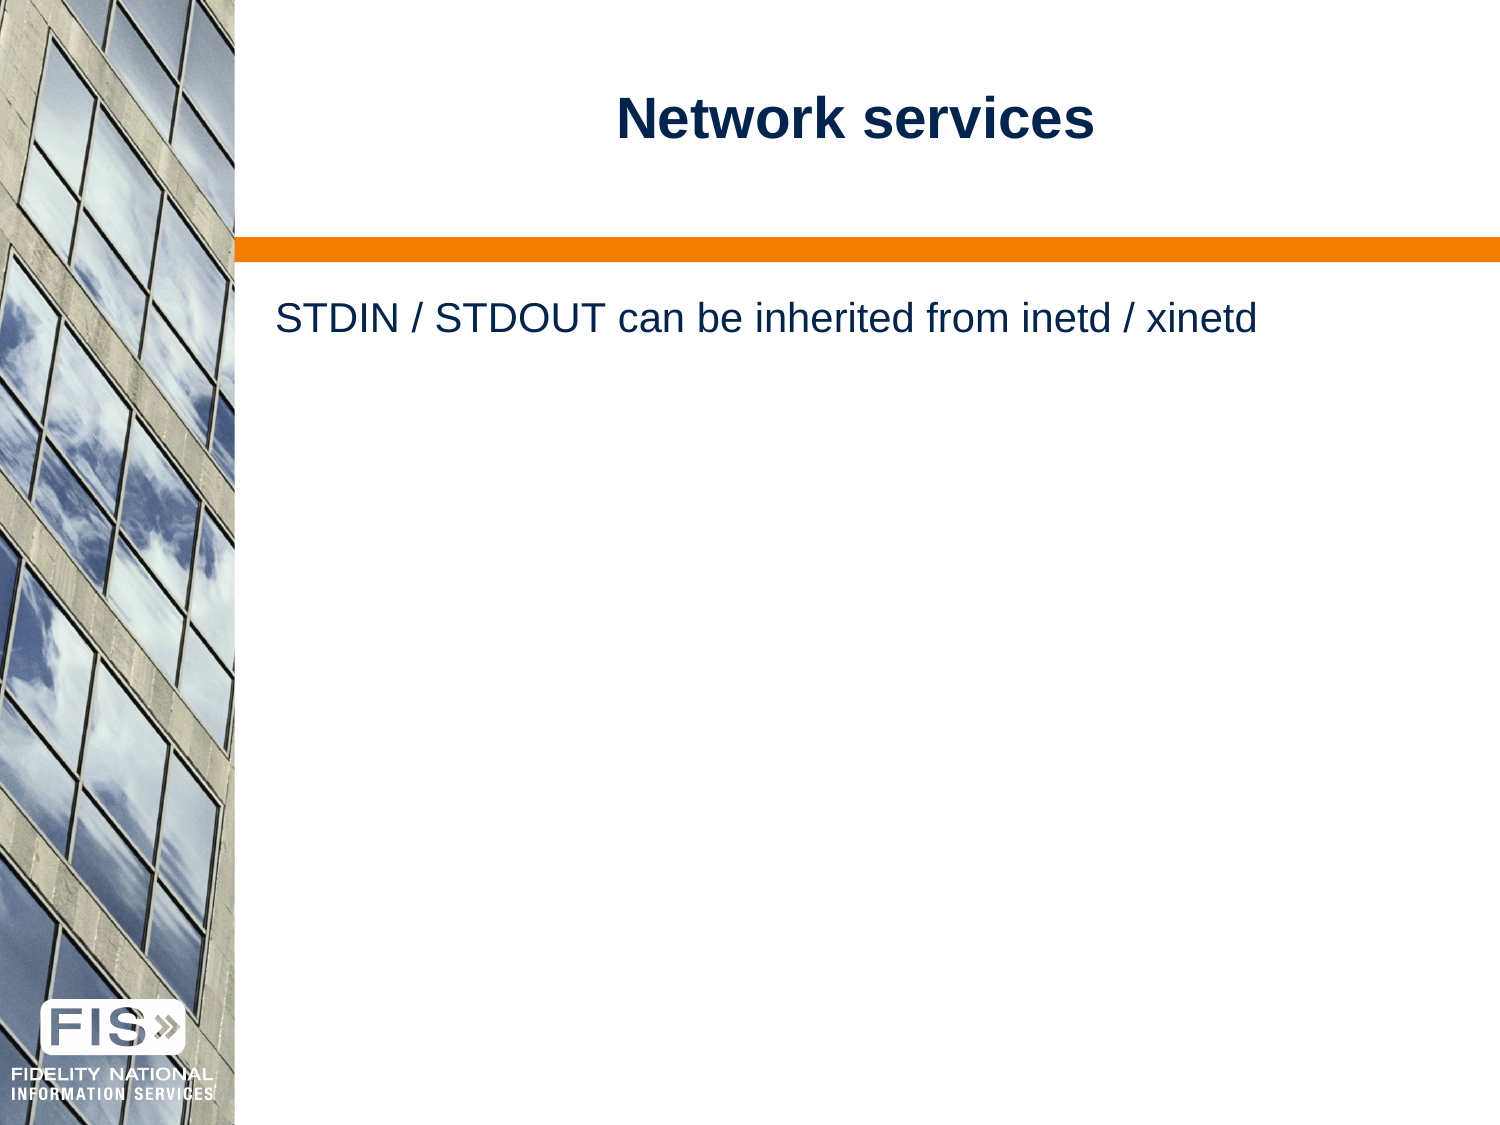

# Network services
STDIN / STDOUT can be inherited from inetd / xinetd